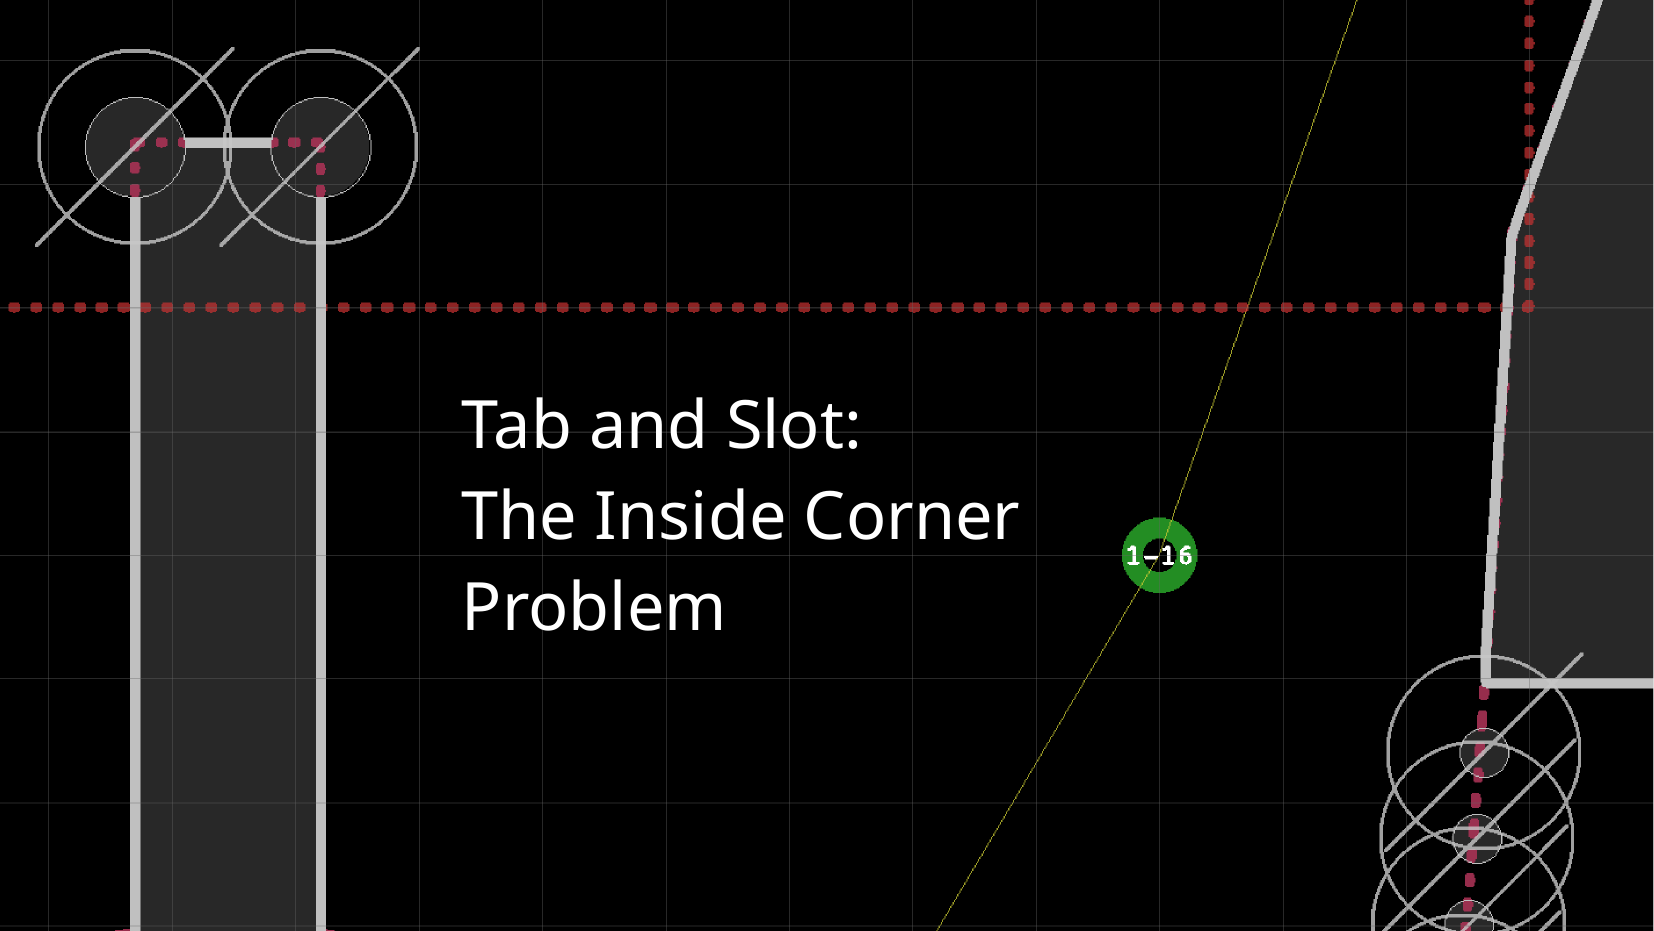

Tab and Slot:
The Inside Corner Problem